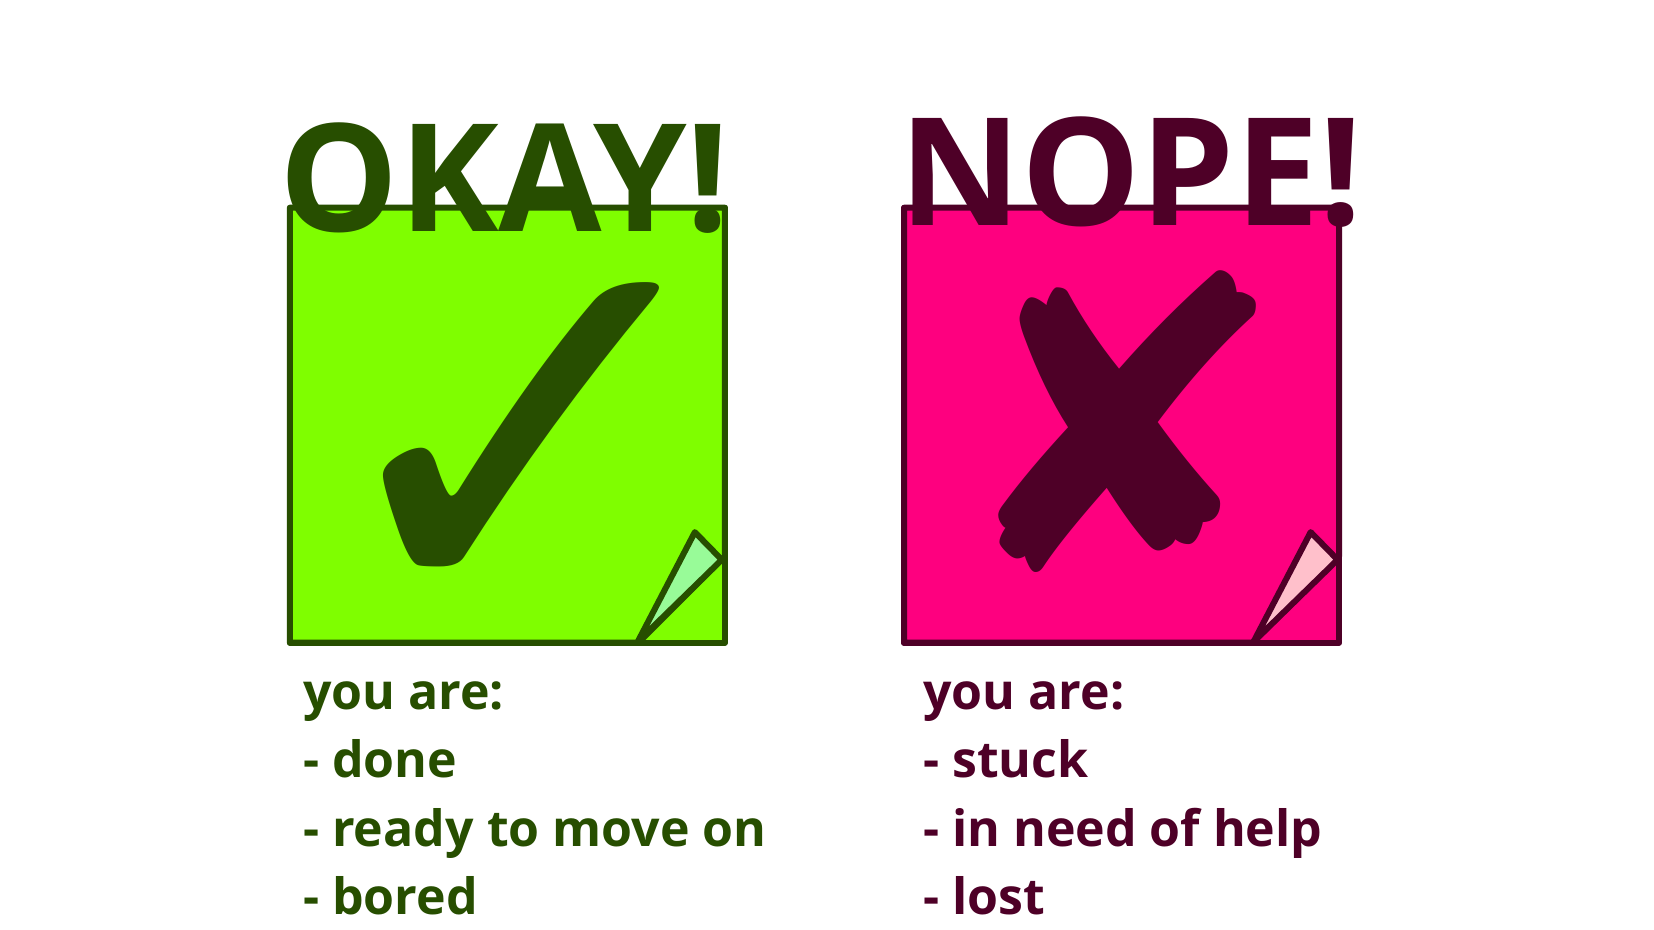

NOPE!
OKAY!
✓
✘
you are:
- done
- ready to move on
- bored
you are:
- stuck
- in need of help
- lost